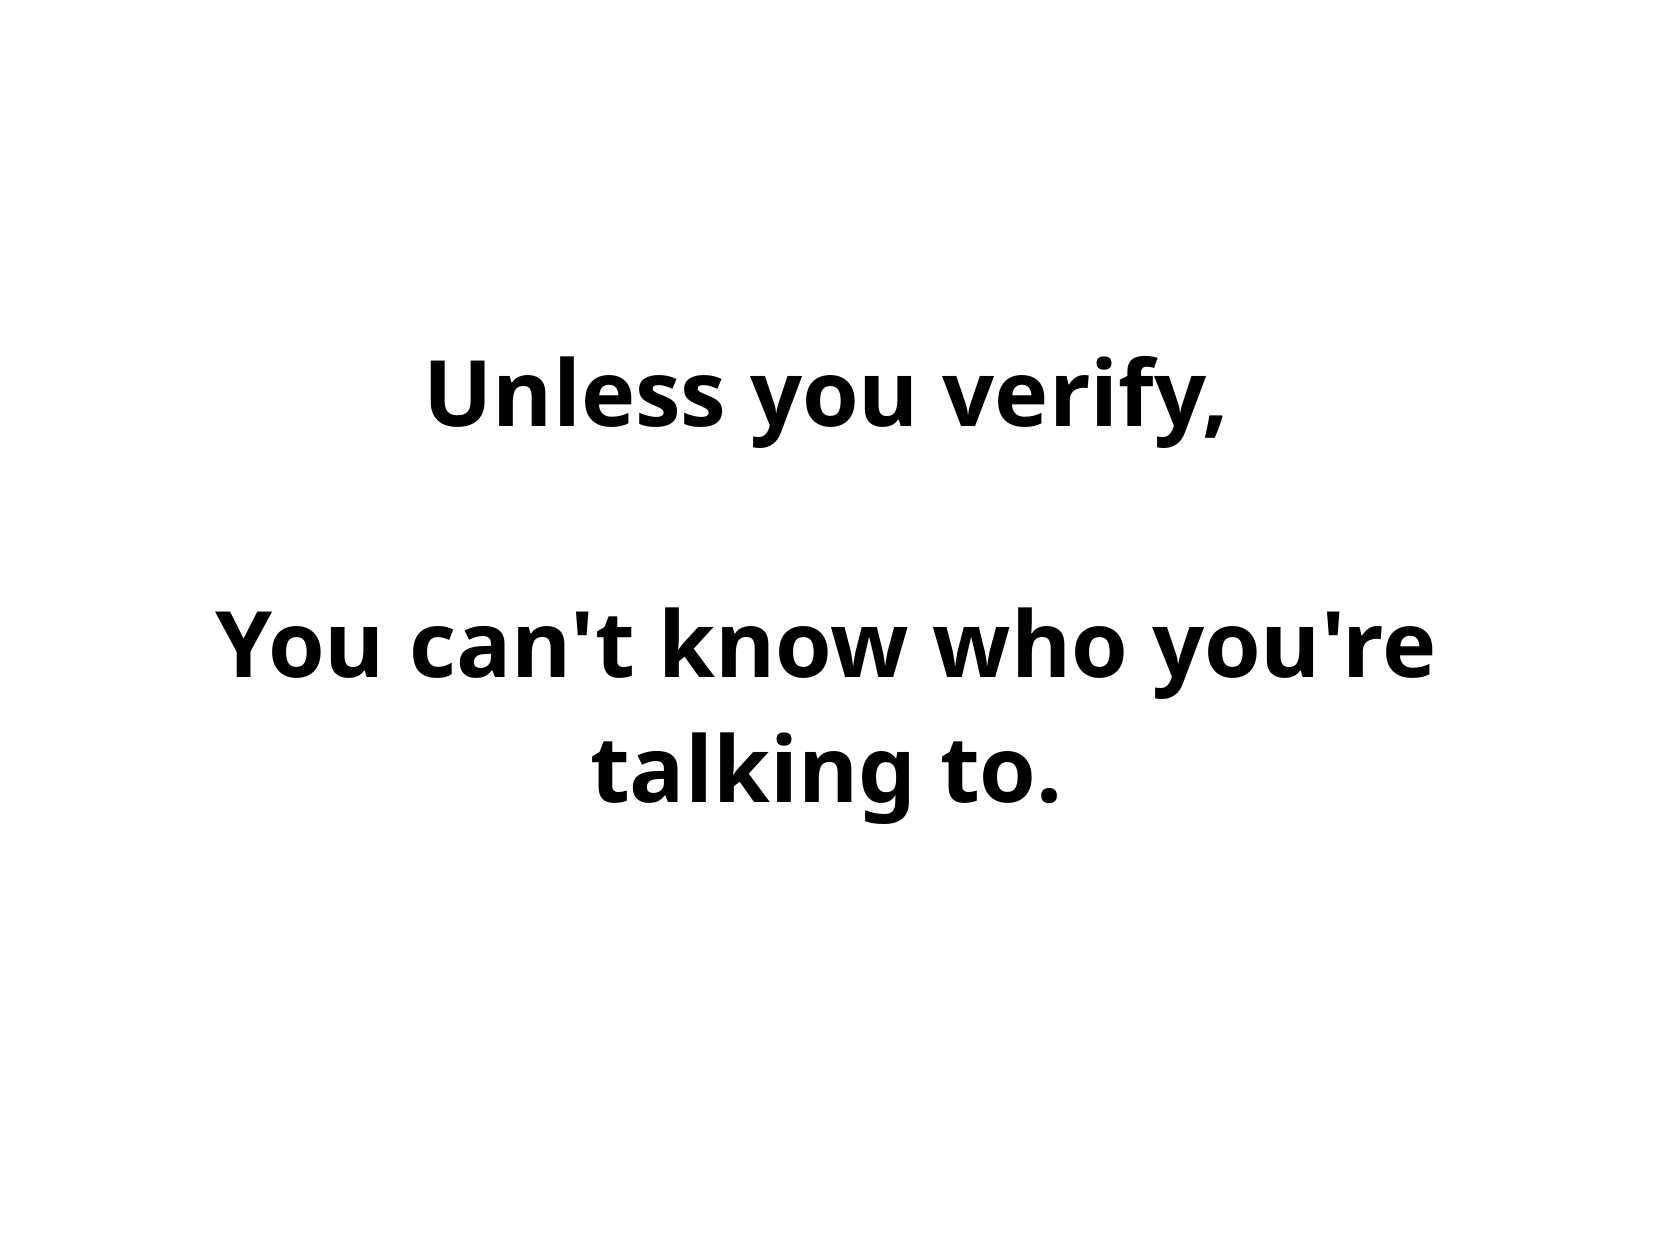

# Unless you verify,
You can't know who you're talking to.